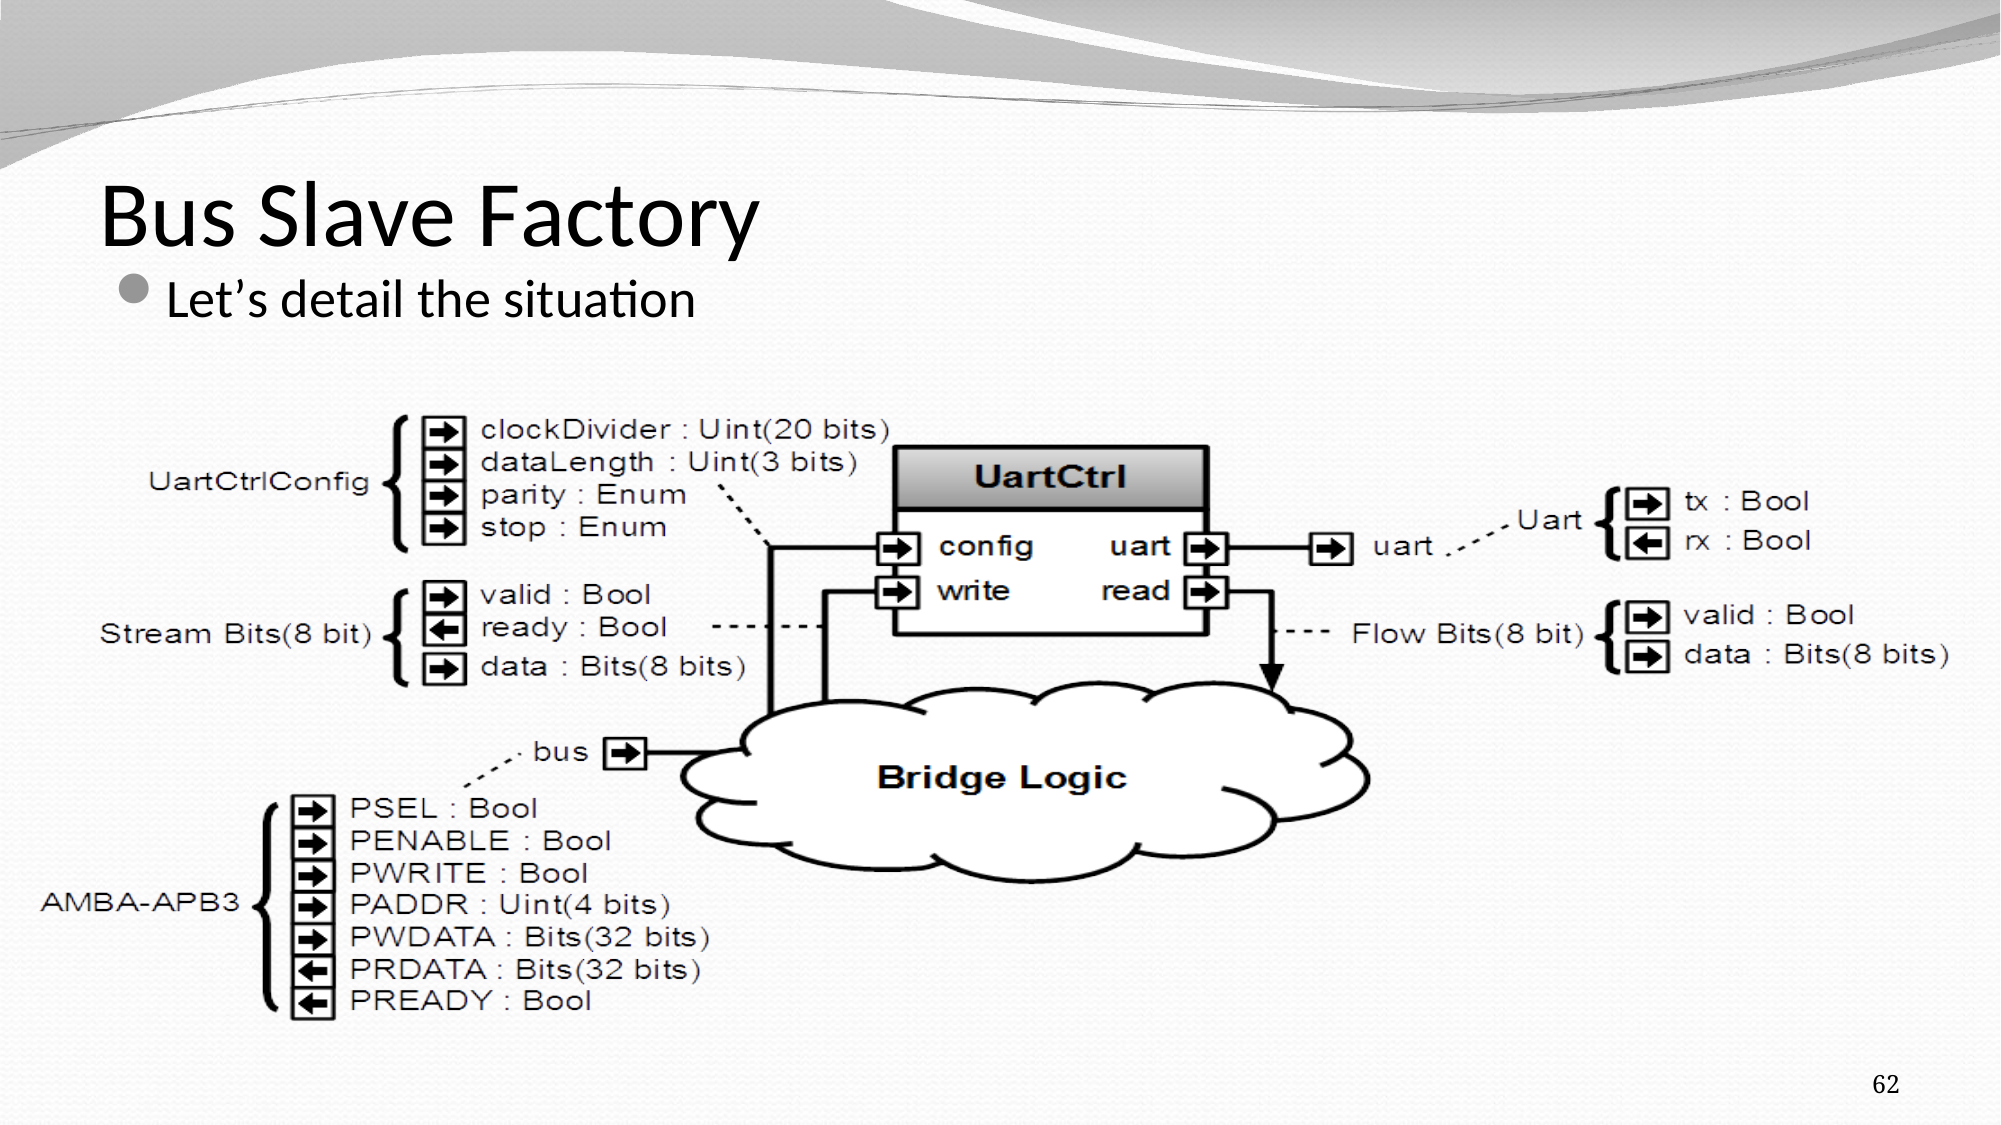

# Bus Slave Factory
Let’s detail the situation